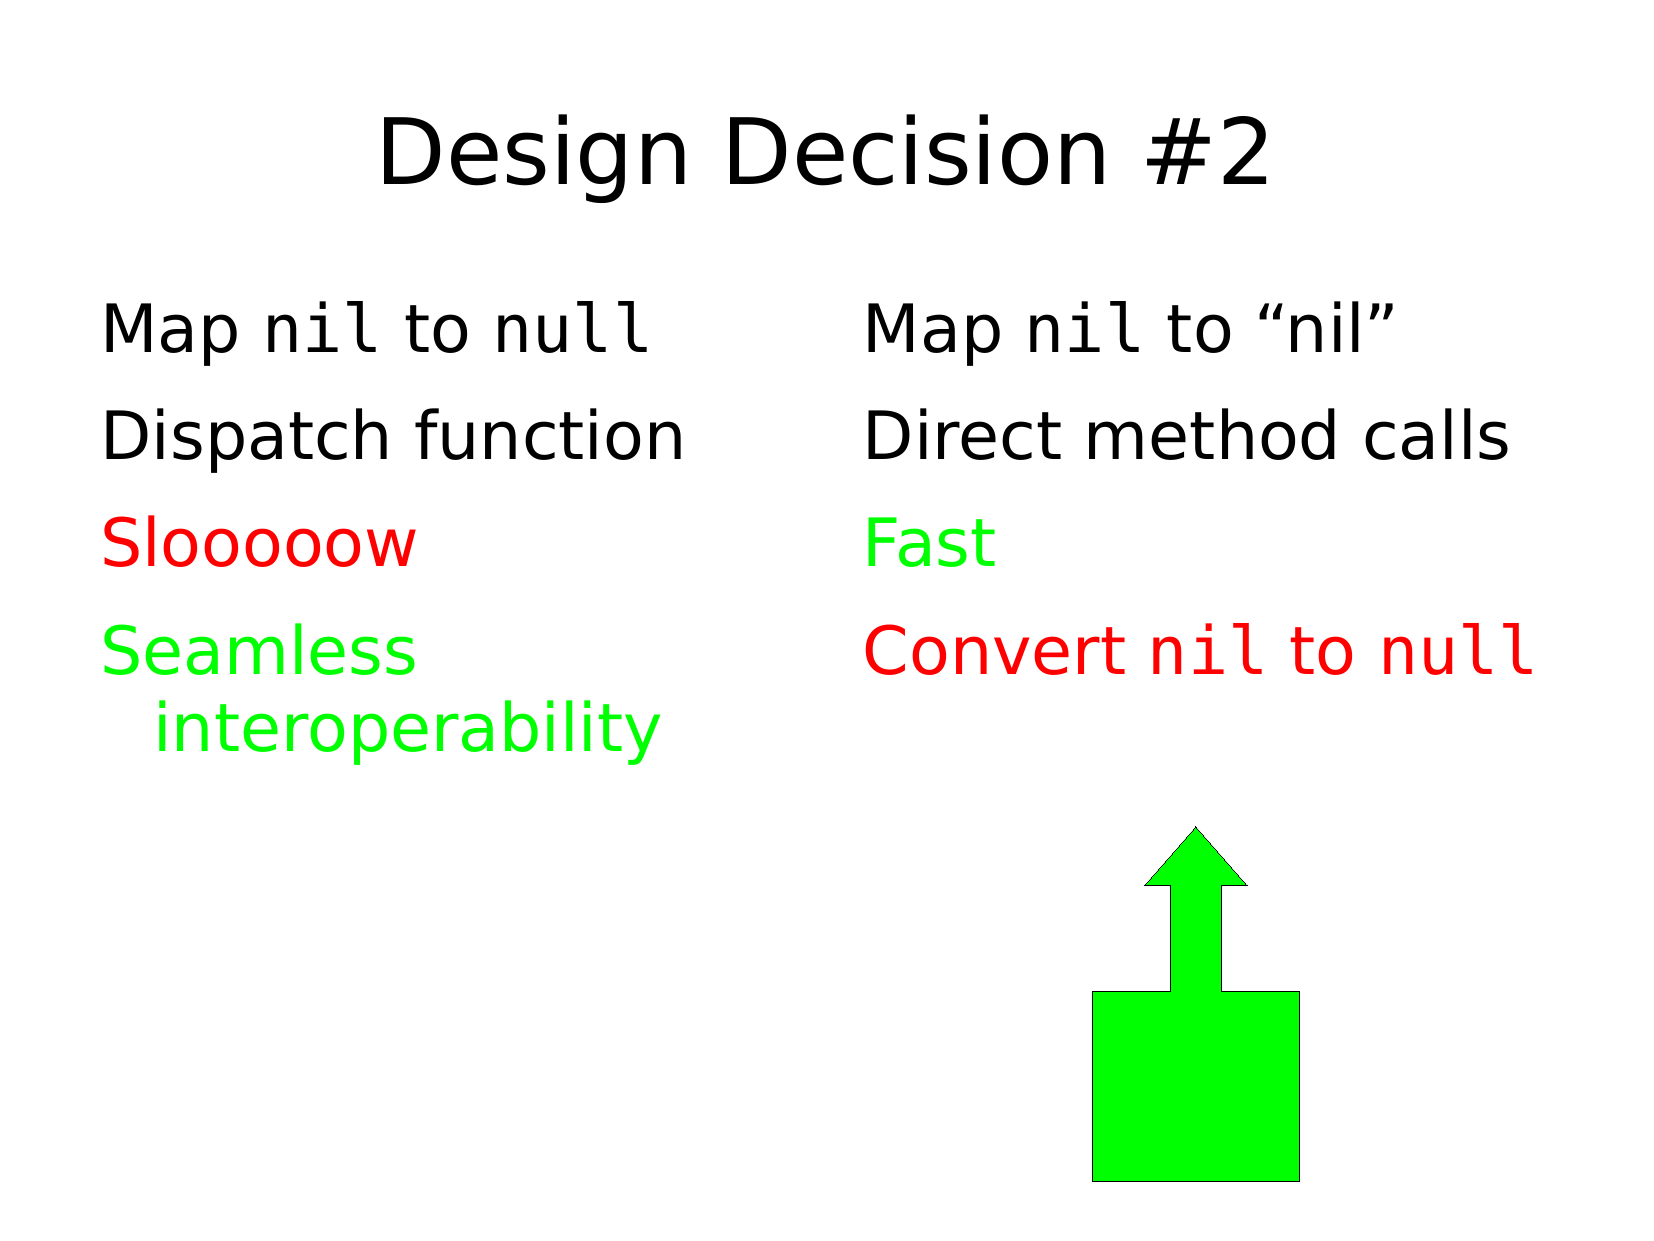

# Design Decision #2
Map nil to null
Dispatch function
Slooooow
Seamless interoperability
Map nil to “nil”
Direct method calls
Fast
Convert nil to null